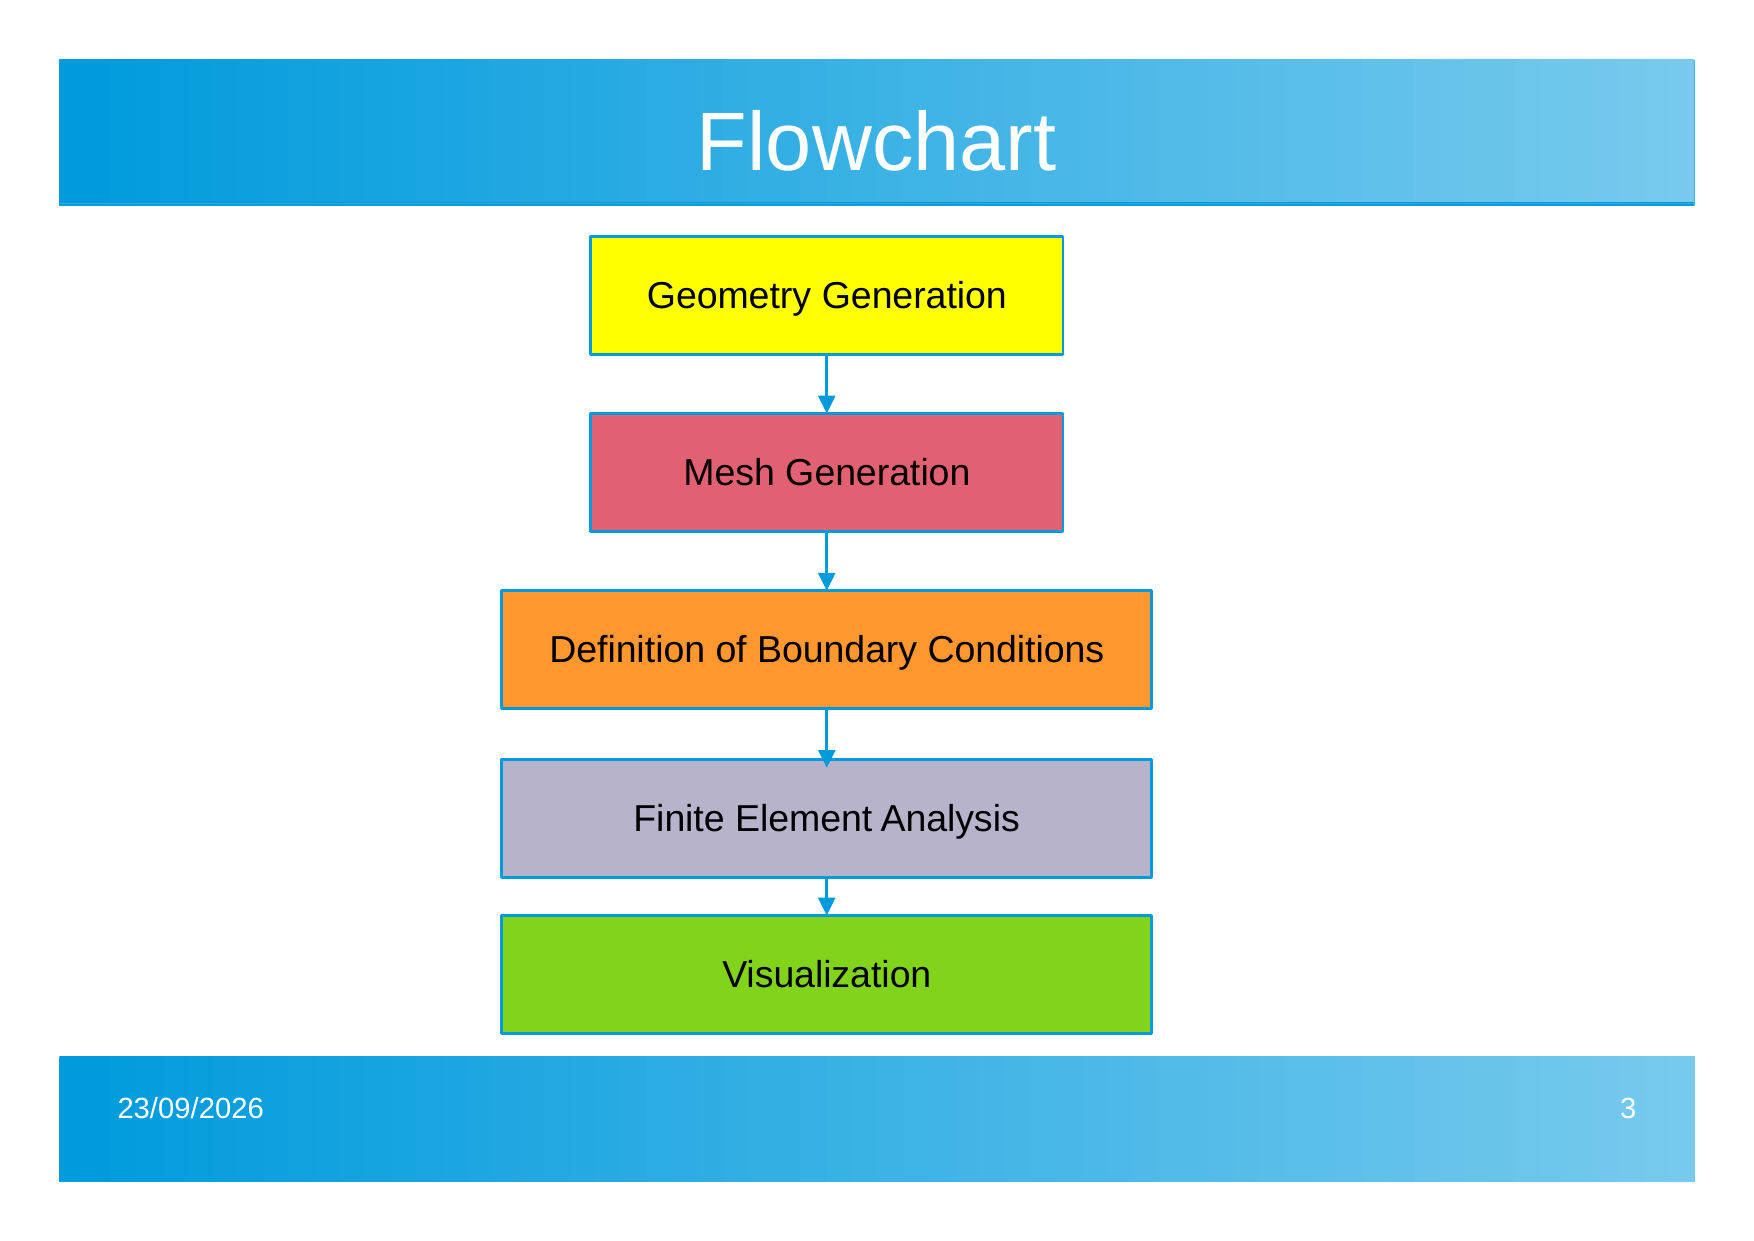

# Flowchart
Geometry Generation
Mesh Generation
Definition of Boundary Conditions
Finite Element Analysis
Visualization
3